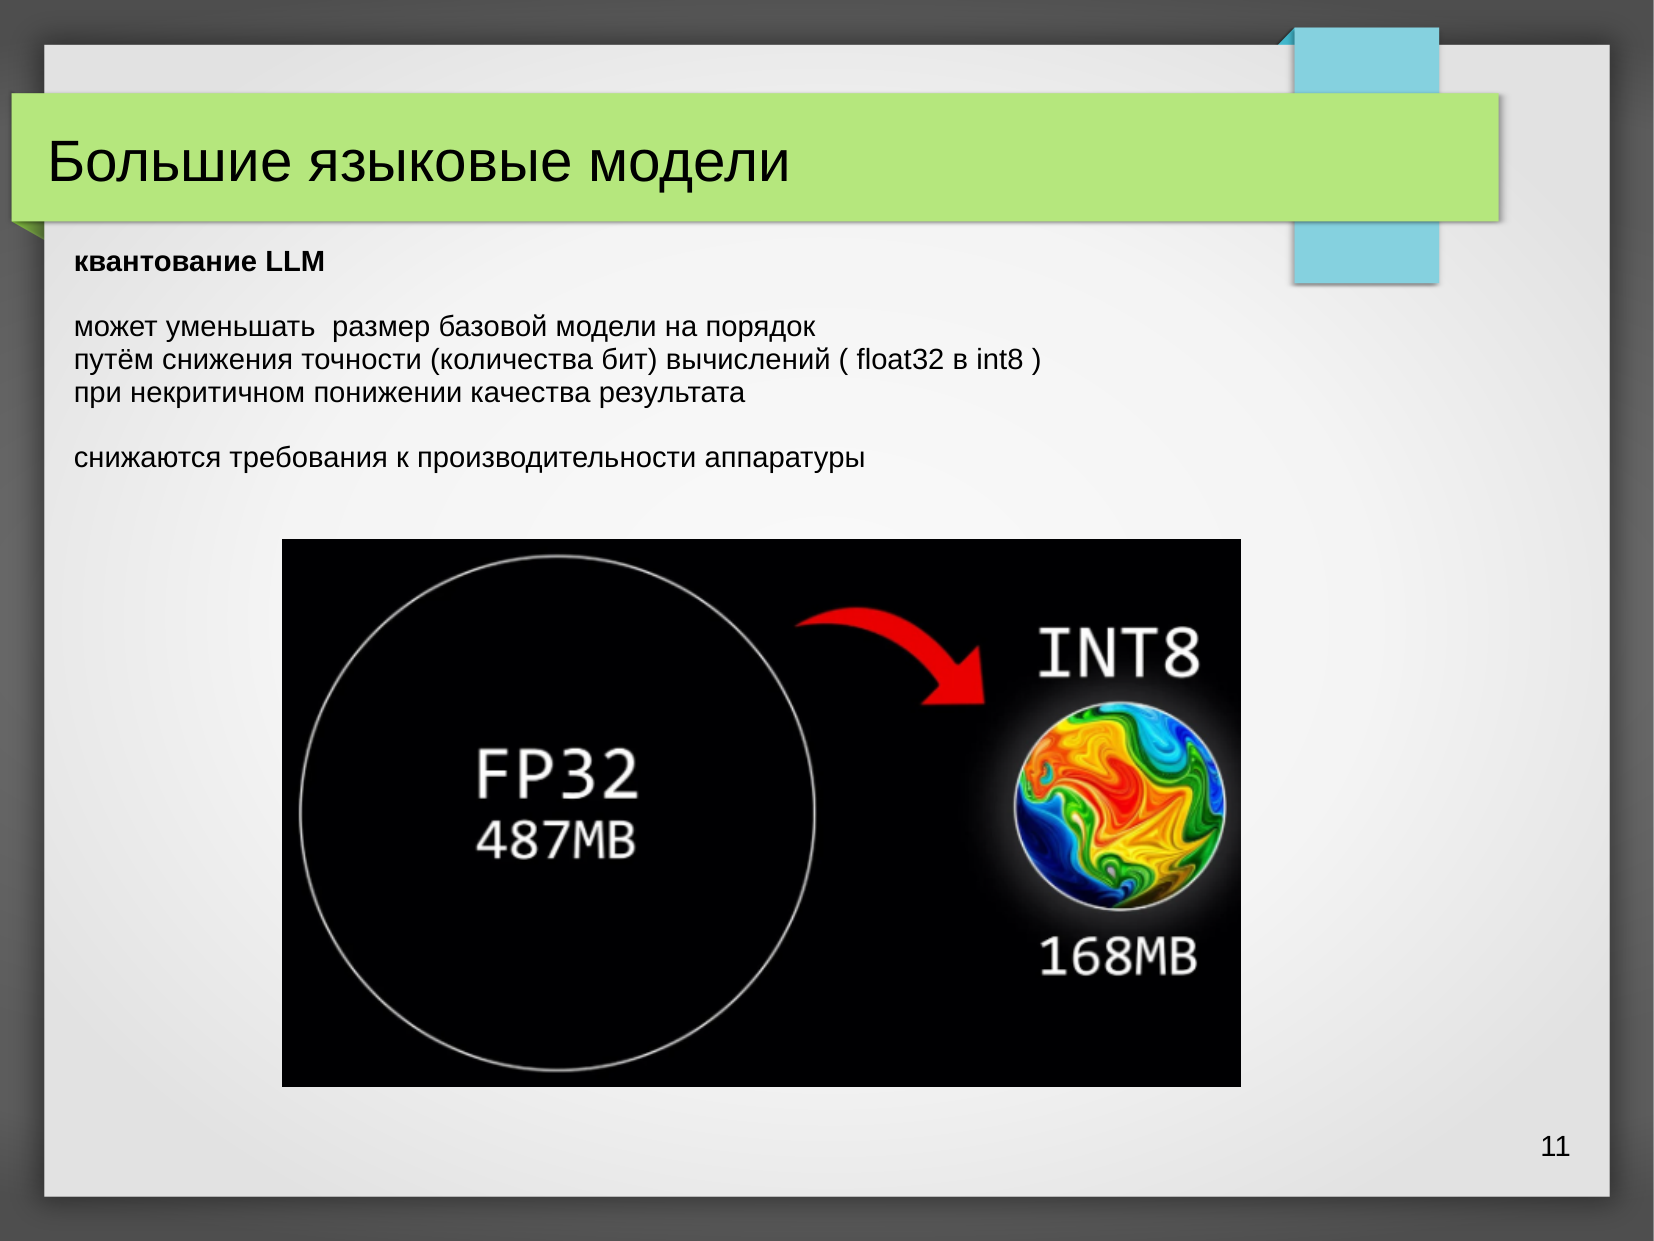

# Большие языковые модели
квантование LLM
может уменьшать размер базовой модели на порядок
путём снижения точности (количества бит) вычислений ( float32 в int8 )
при некритичном понижении качества результата
снижаются требования к производительности аппаратуры
11